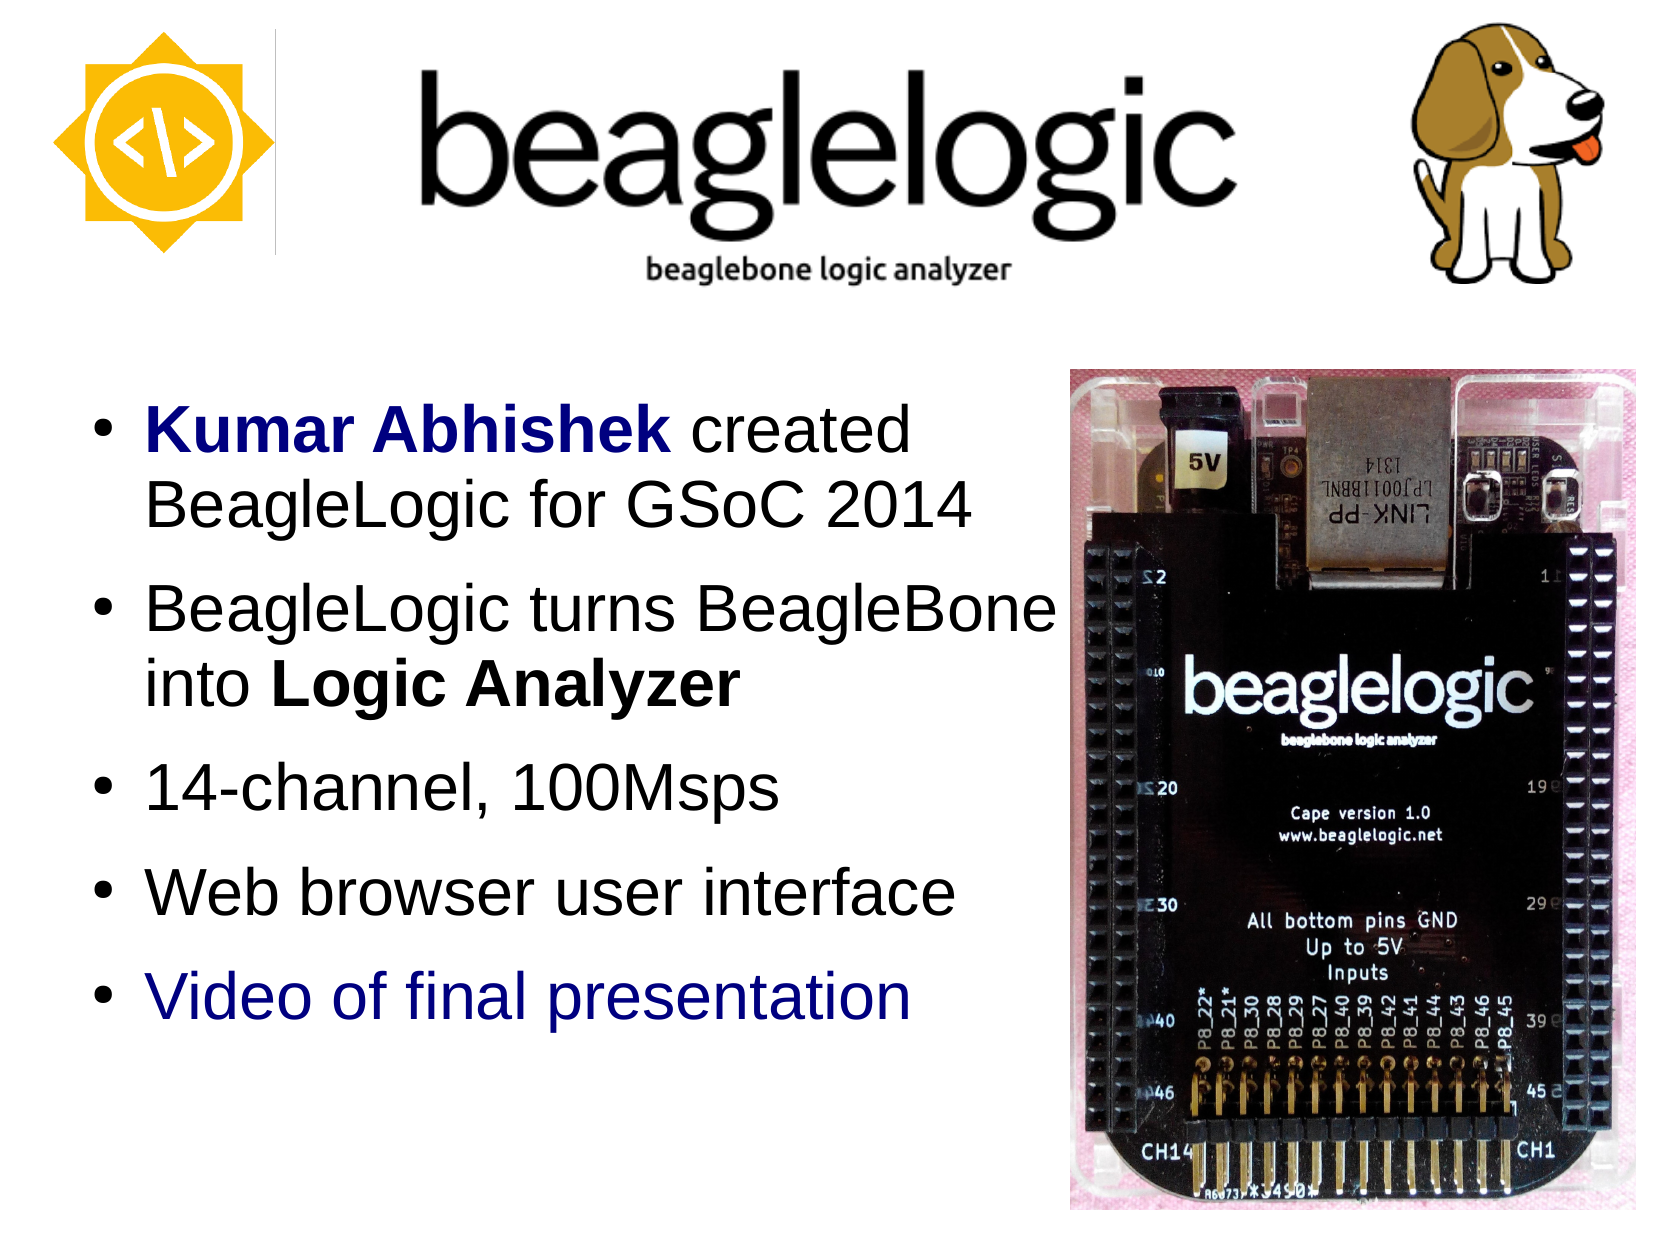

# Kumar Abhishek created BeagleLogic for GSoC 2014
BeagleLogic turns BeagleBone into Logic Analyzer
14-channel, 100Msps
Web browser user interface
Video of final presentation